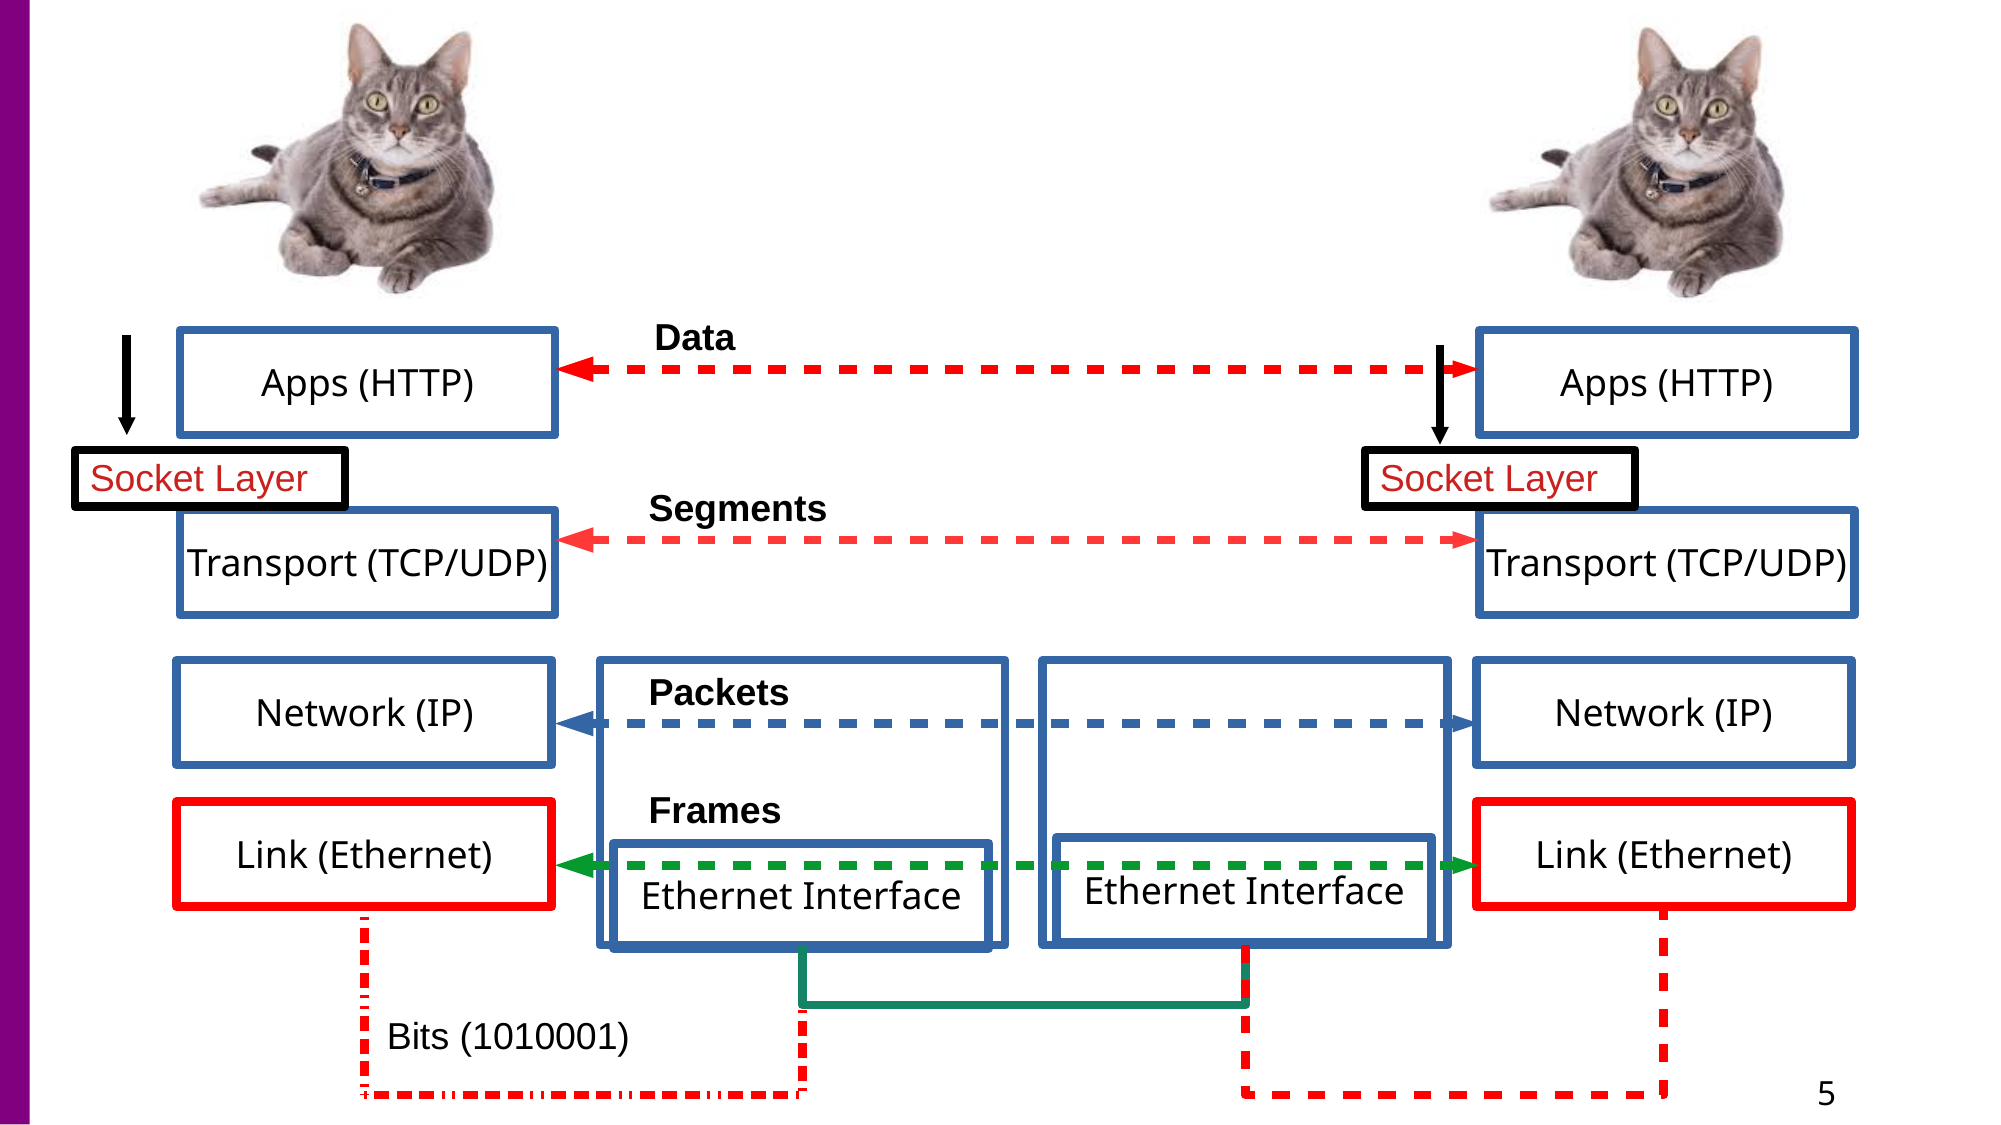

Data
Apps (HTTP)
Apps (HTTP)
Socket Layer
Socket Layer
Segments
Transport (TCP/UDP)
Transport (TCP/UDP)
Network (IP)
Network (IP)
Packets
Frames
Link (Ethernet)
Link (Ethernet)
Ethernet Interface
Ethernet Interface
Bits (1010001)